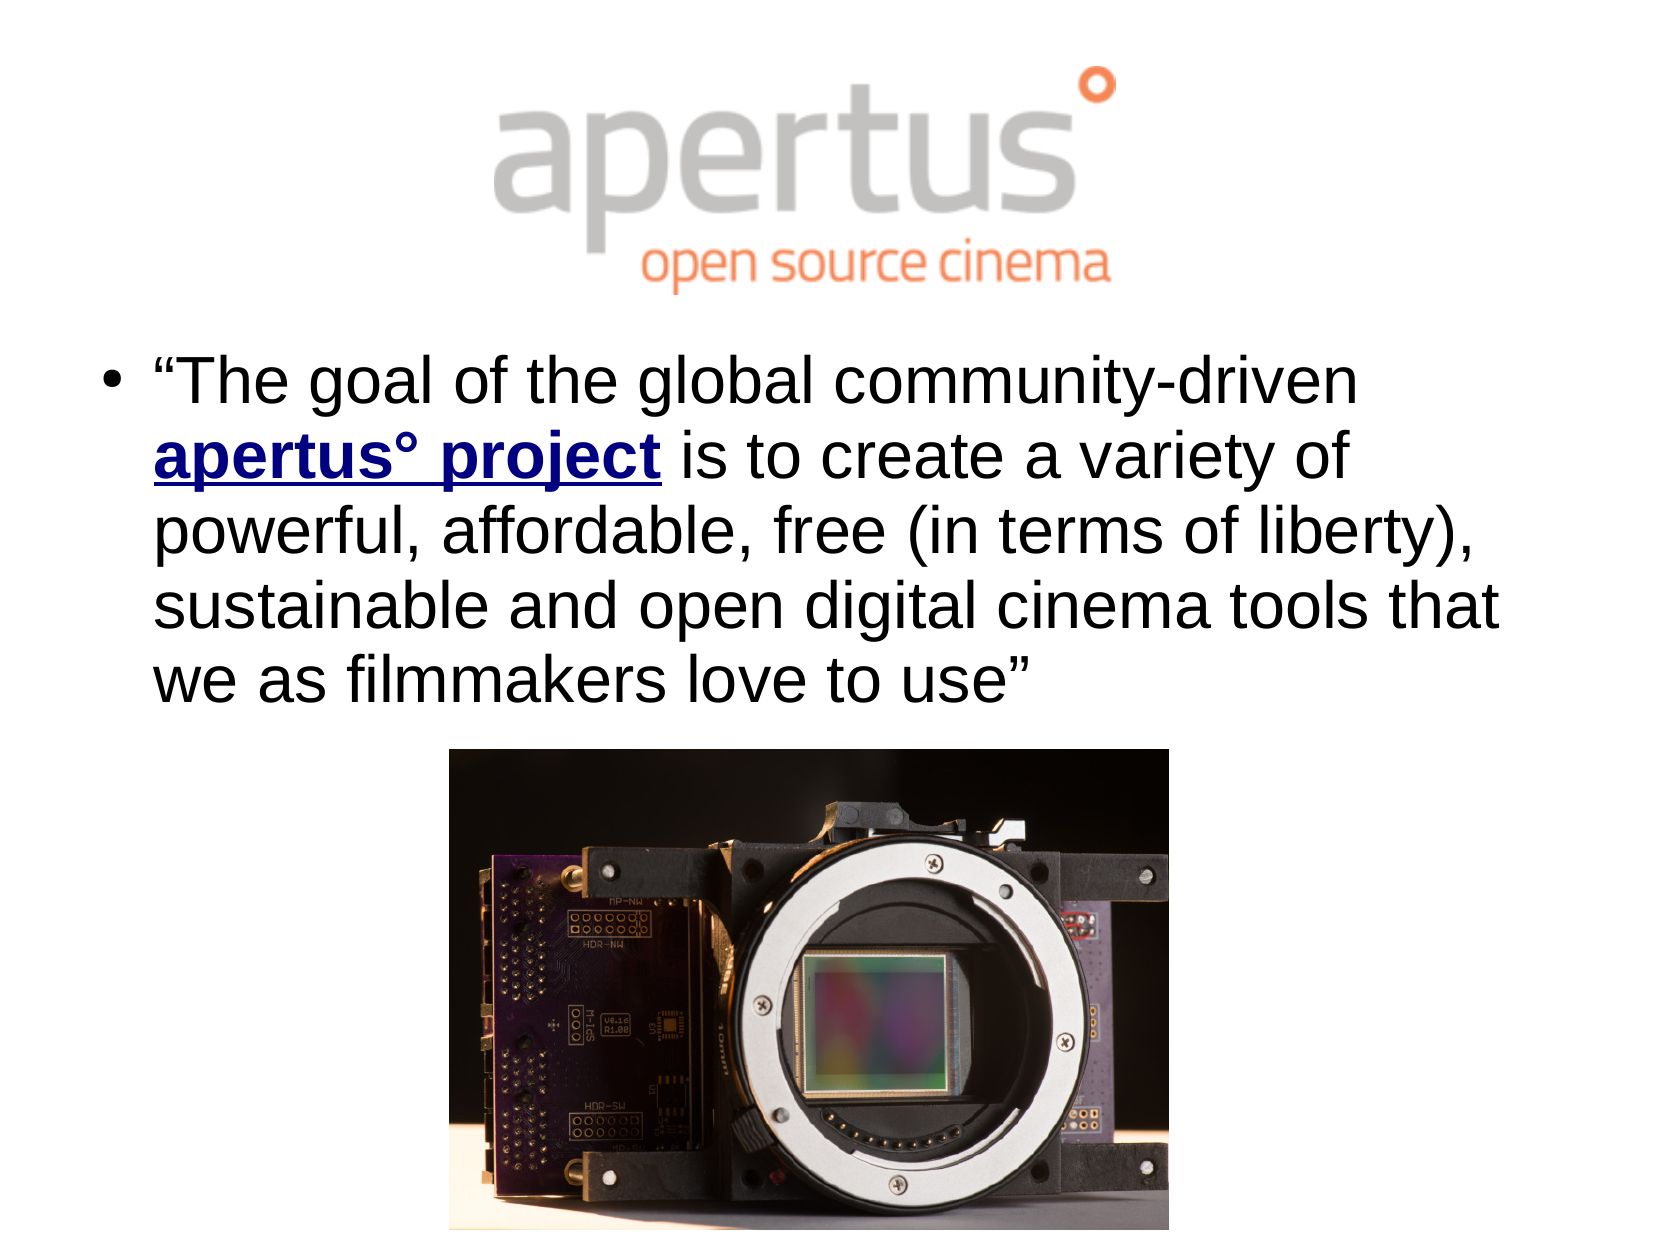

# “The goal of the global community-driven apertus° project is to create a variety of powerful, affordable, free (in terms of liberty), sustainable and open digital cinema tools that we as filmmakers love to use”